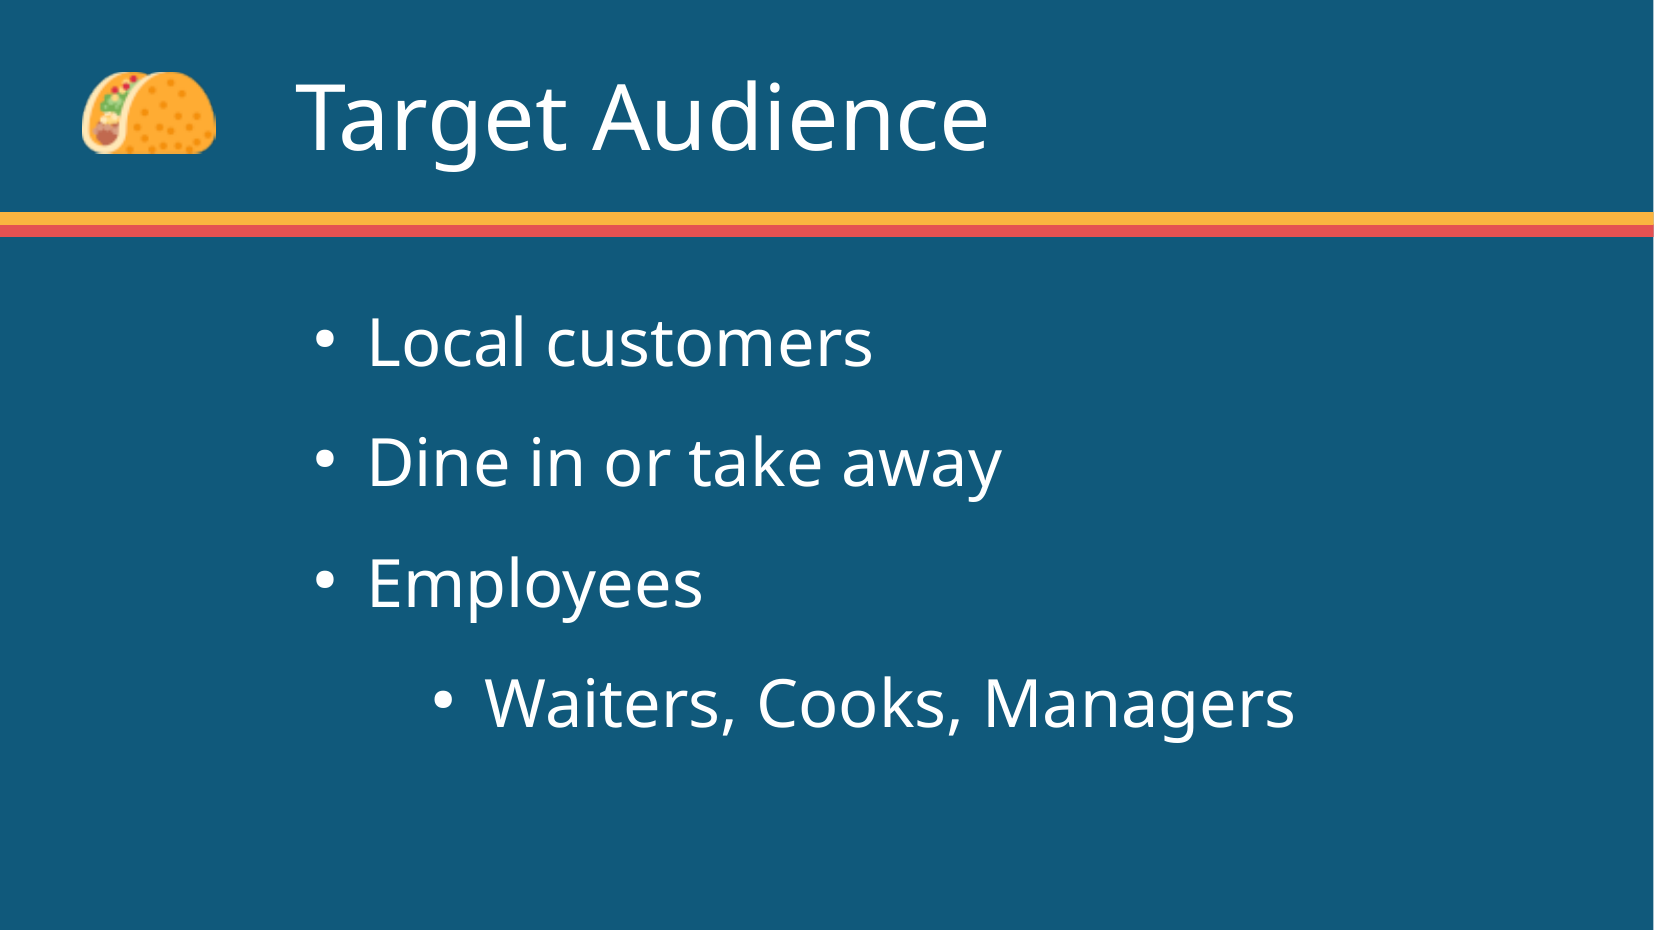

# Target Audience
Local customers
Dine in or take away
Employees
Waiters, Cooks, Managers